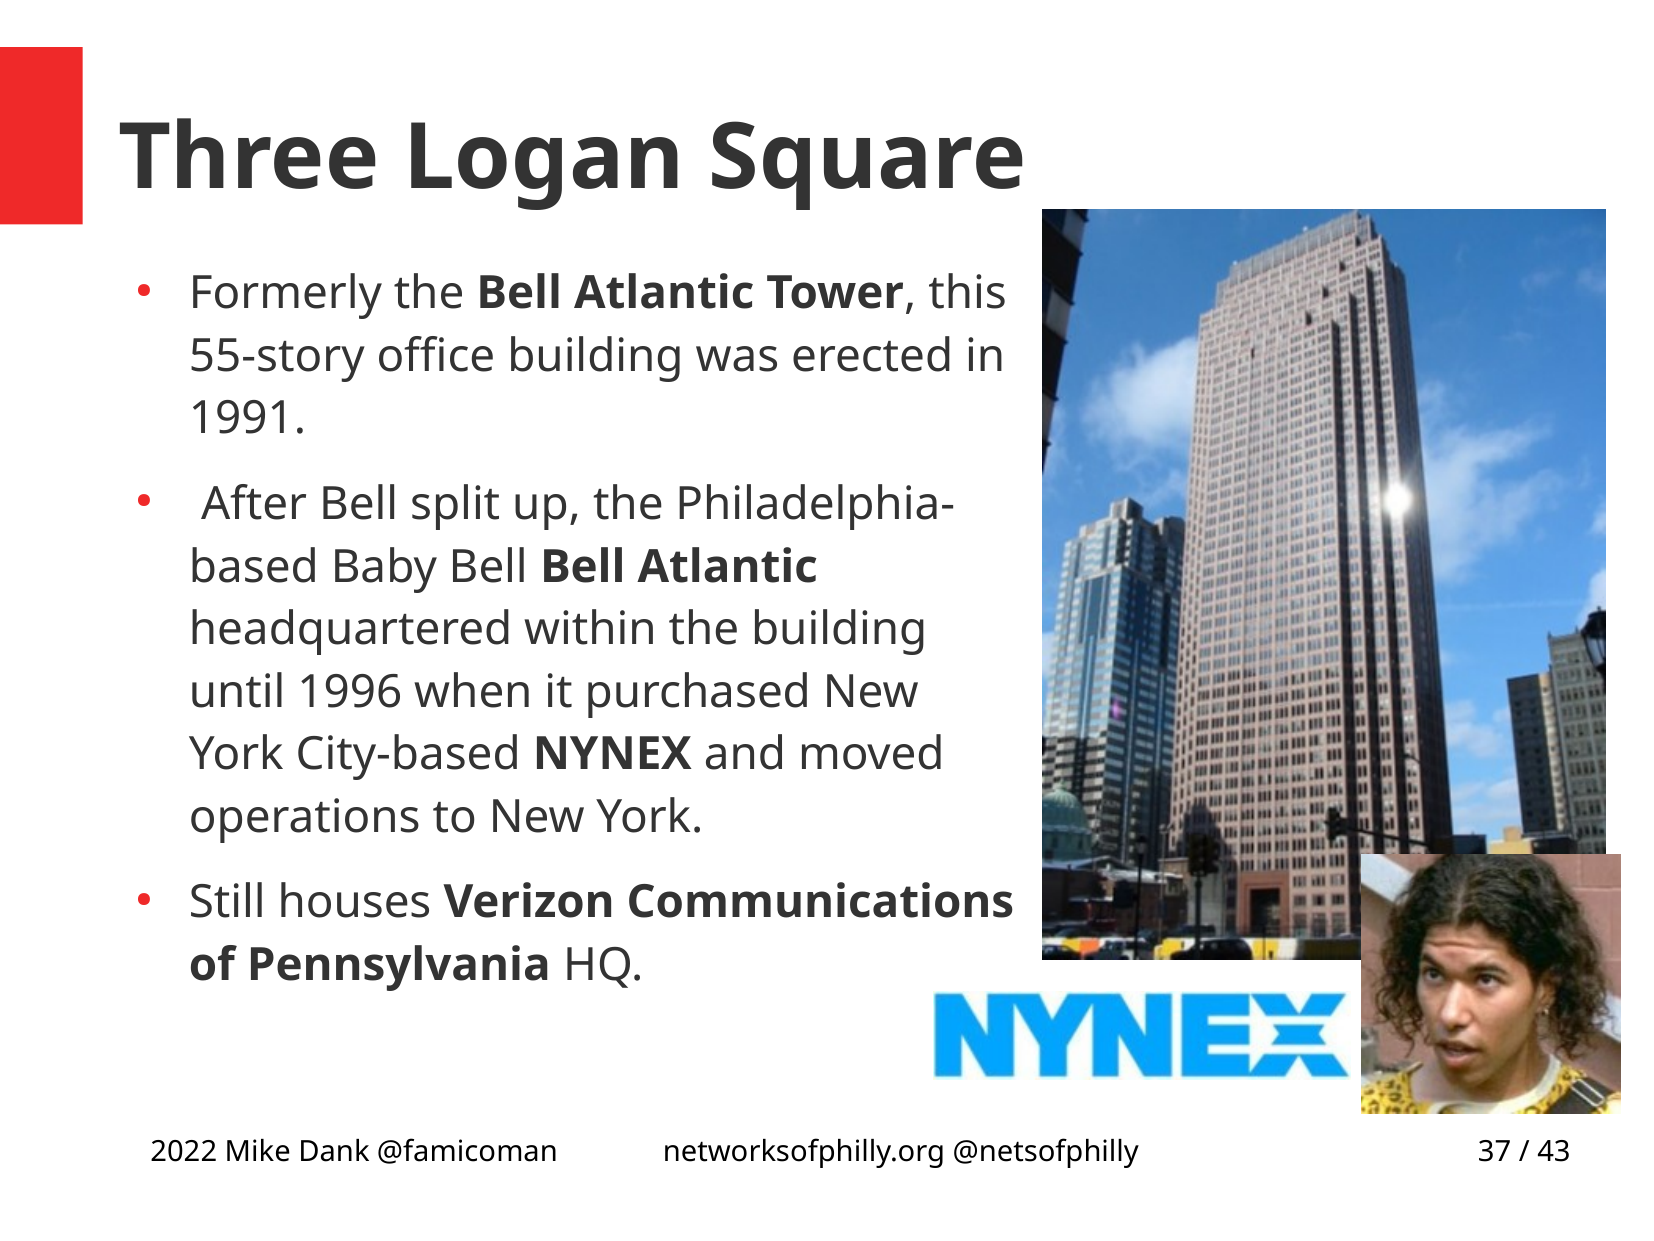

# Three Logan Square
Formerly the Bell Atlantic Tower, this 55-story office building was erected in 1991.
 After Bell split up, the Philadelphia-based Baby Bell Bell Atlantic headquartered within the building until 1996 when it purchased New York City-based NYNEX and moved operations to New York.
Still houses Verizon Communications of Pennsylvania HQ.
2022 Mike Dank @famicoman networksofphilly.org @netsofphilly
37